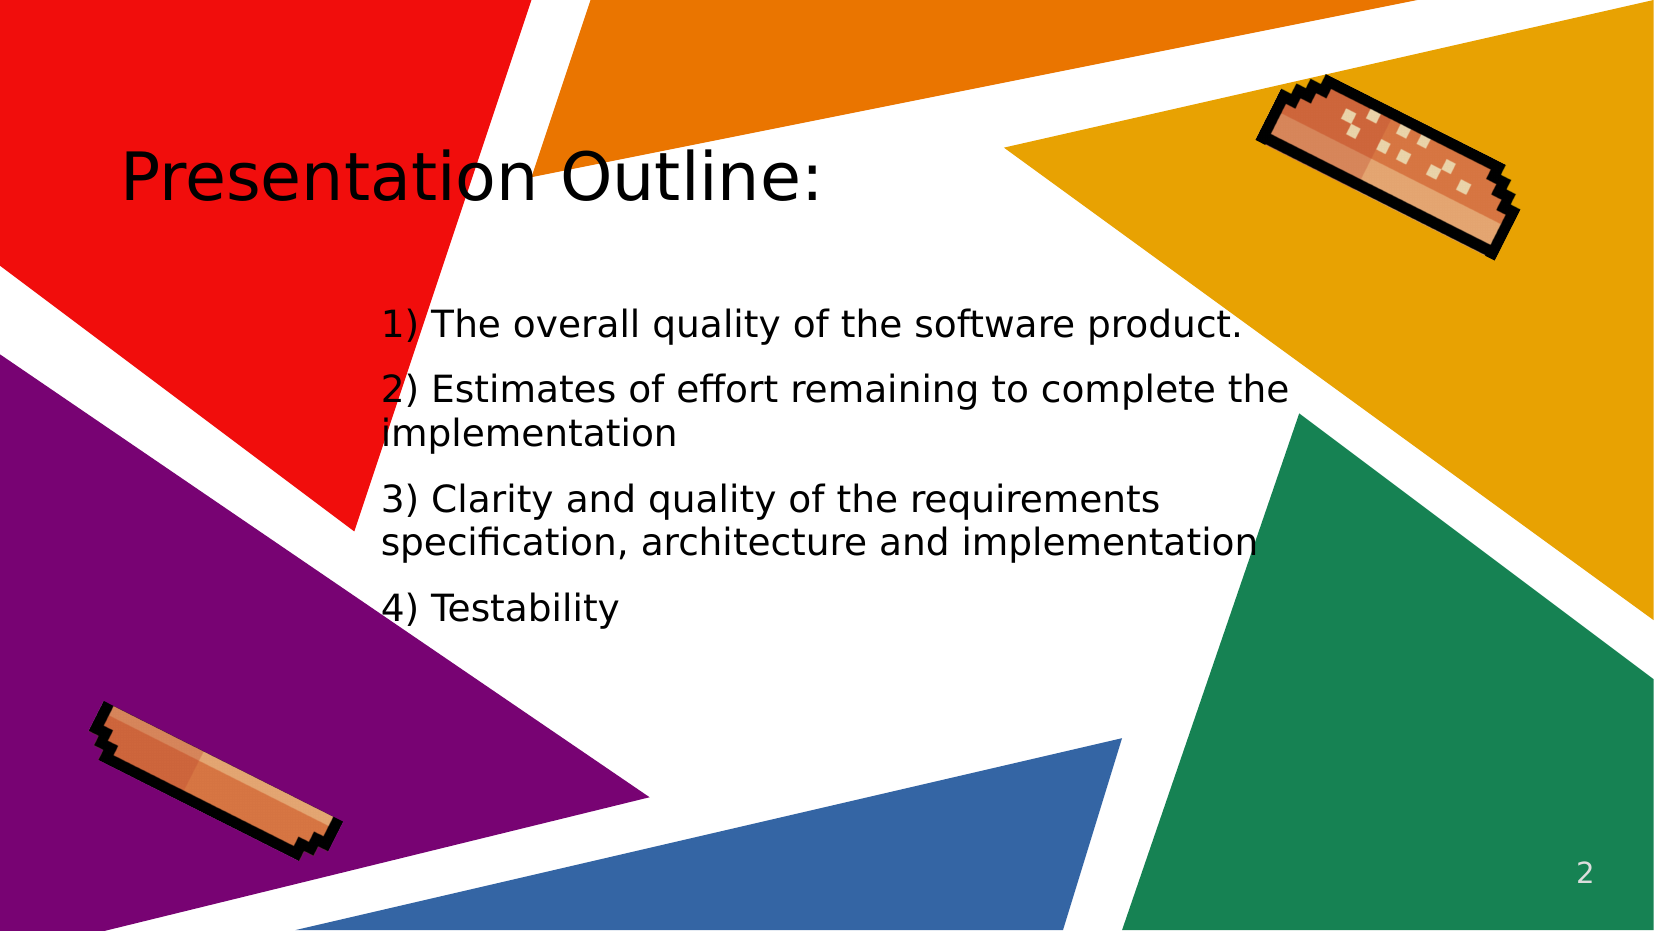

# Presentation Outline:
1) The overall quality of the software product.
2) Estimates of effort remaining to complete the implementation
3) Clarity and quality of the requirements specification, architecture and implementation
4) Testability
2